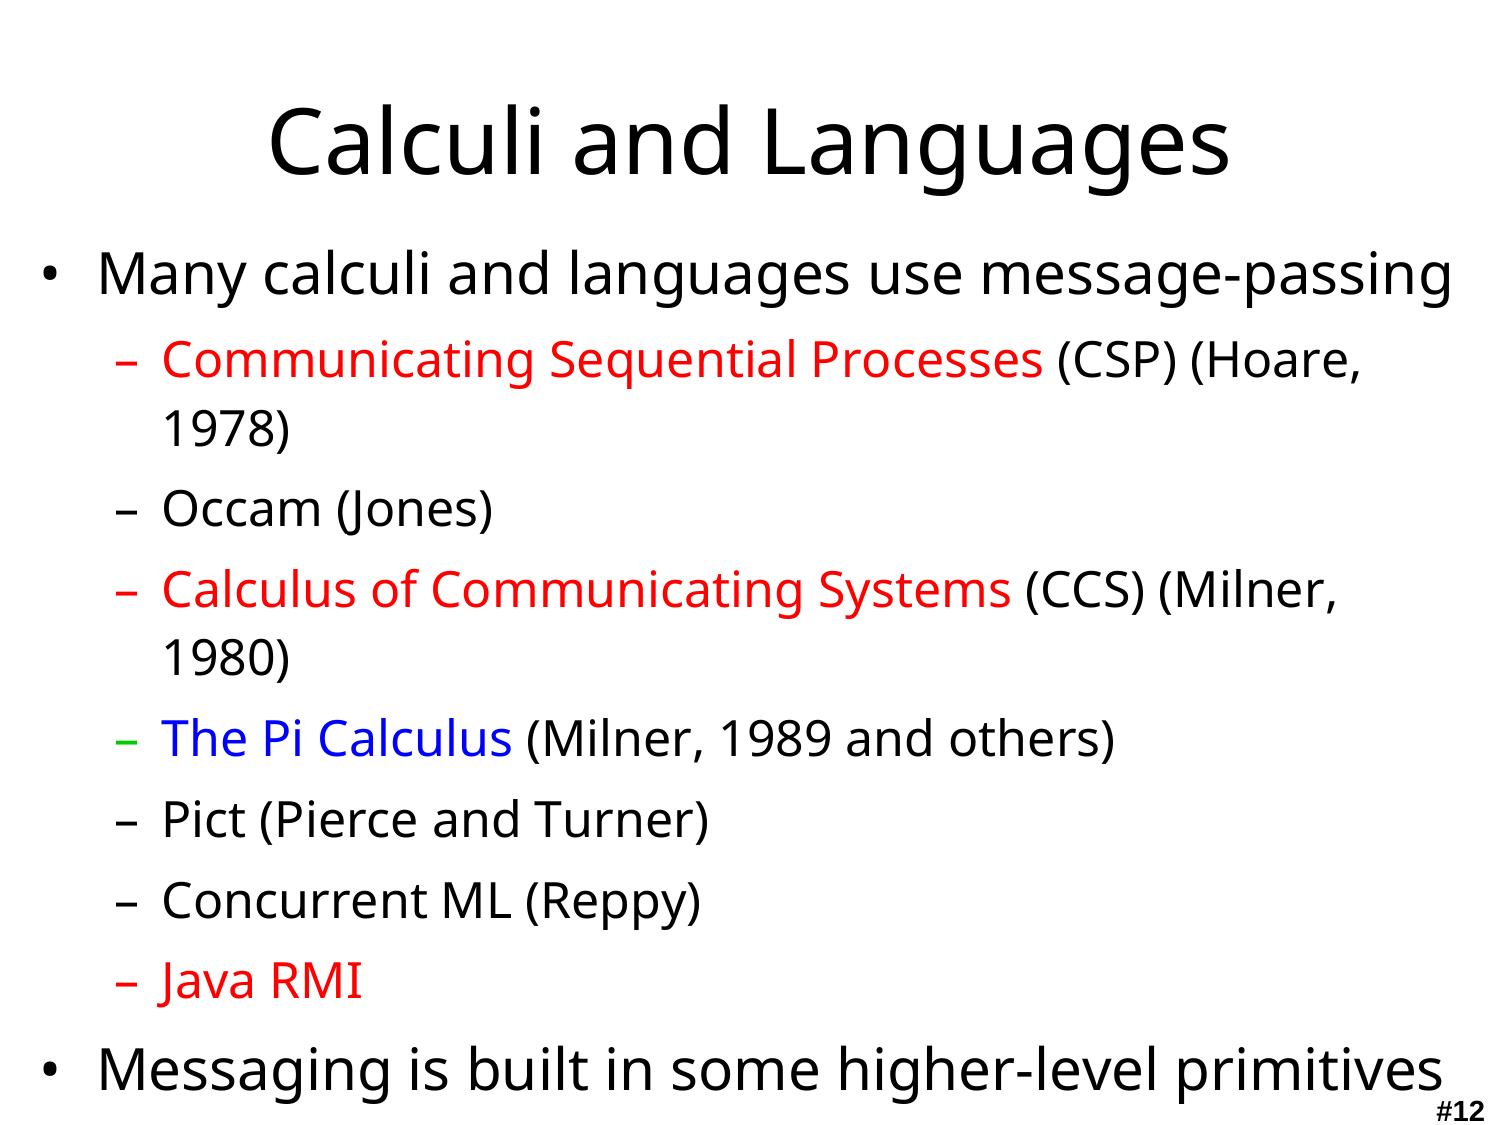

# Calculi and Languages
Many calculi and languages use message-passing
Communicating Sequential Processes (CSP) (Hoare, 1978)
Occam (Jones)
Calculus of Communicating Systems (CCS) (Milner, 1980)
The Pi Calculus (Milner, 1989 and others)
Pict (Pierce and Turner)
Concurrent ML (Reppy)
Java RMI
Messaging is built in some higher-level primitives
Remote procedure call
Remote method invocation
12